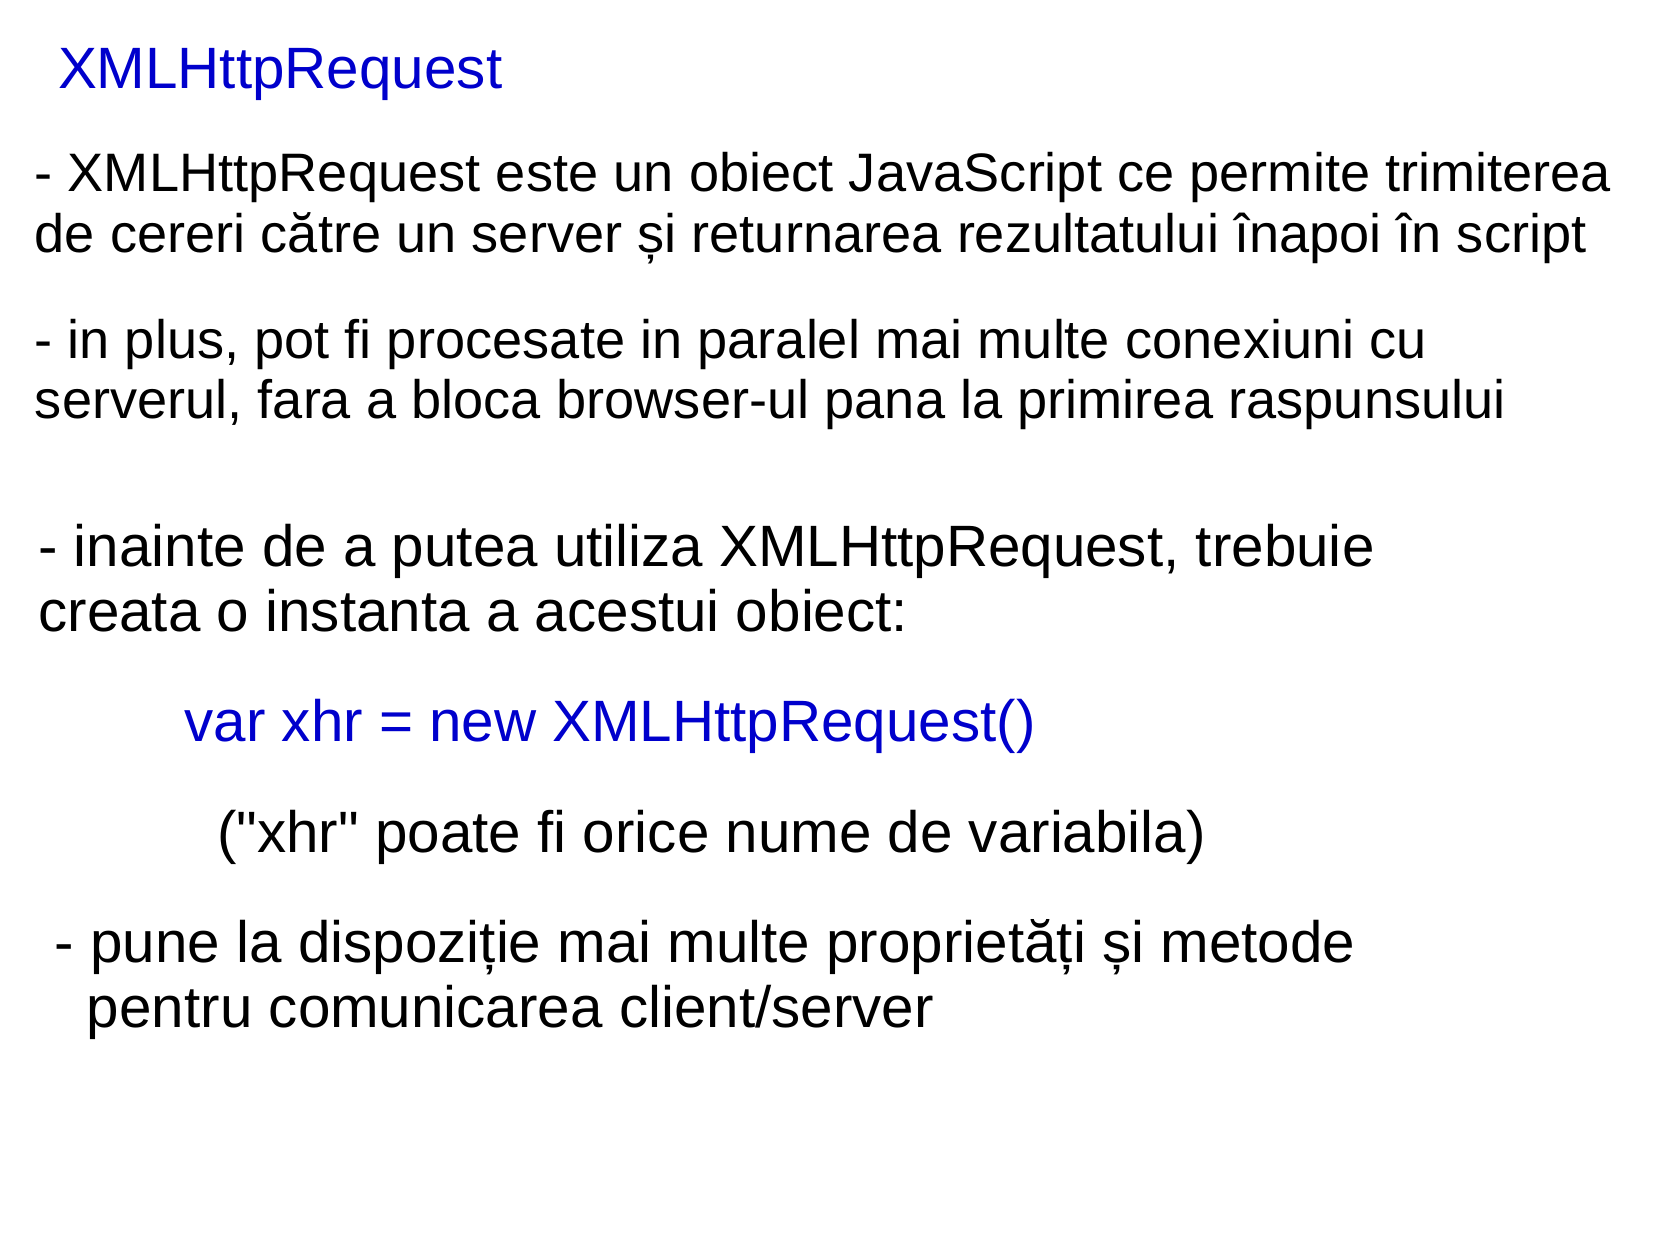

XMLHttpRequest
- XMLHttpRequest este un obiect JavaScript ce permite trimiterea de cereri către un server și returnarea rezultatului înapoi în script
- in plus, pot fi procesate in paralel mai multe conexiuni cu serverul, fara a bloca browser-ul pana la primirea raspunsului
- inainte de a putea utiliza XMLHttpRequest, trebuie creata o instanta a acestui obiect:
         var xhr = new XMLHttpRequest()
 ("xhr" poate fi orice nume de variabila)
 - pune la dispoziție mai multe proprietăți și metode 	 pentru comunicarea client/server